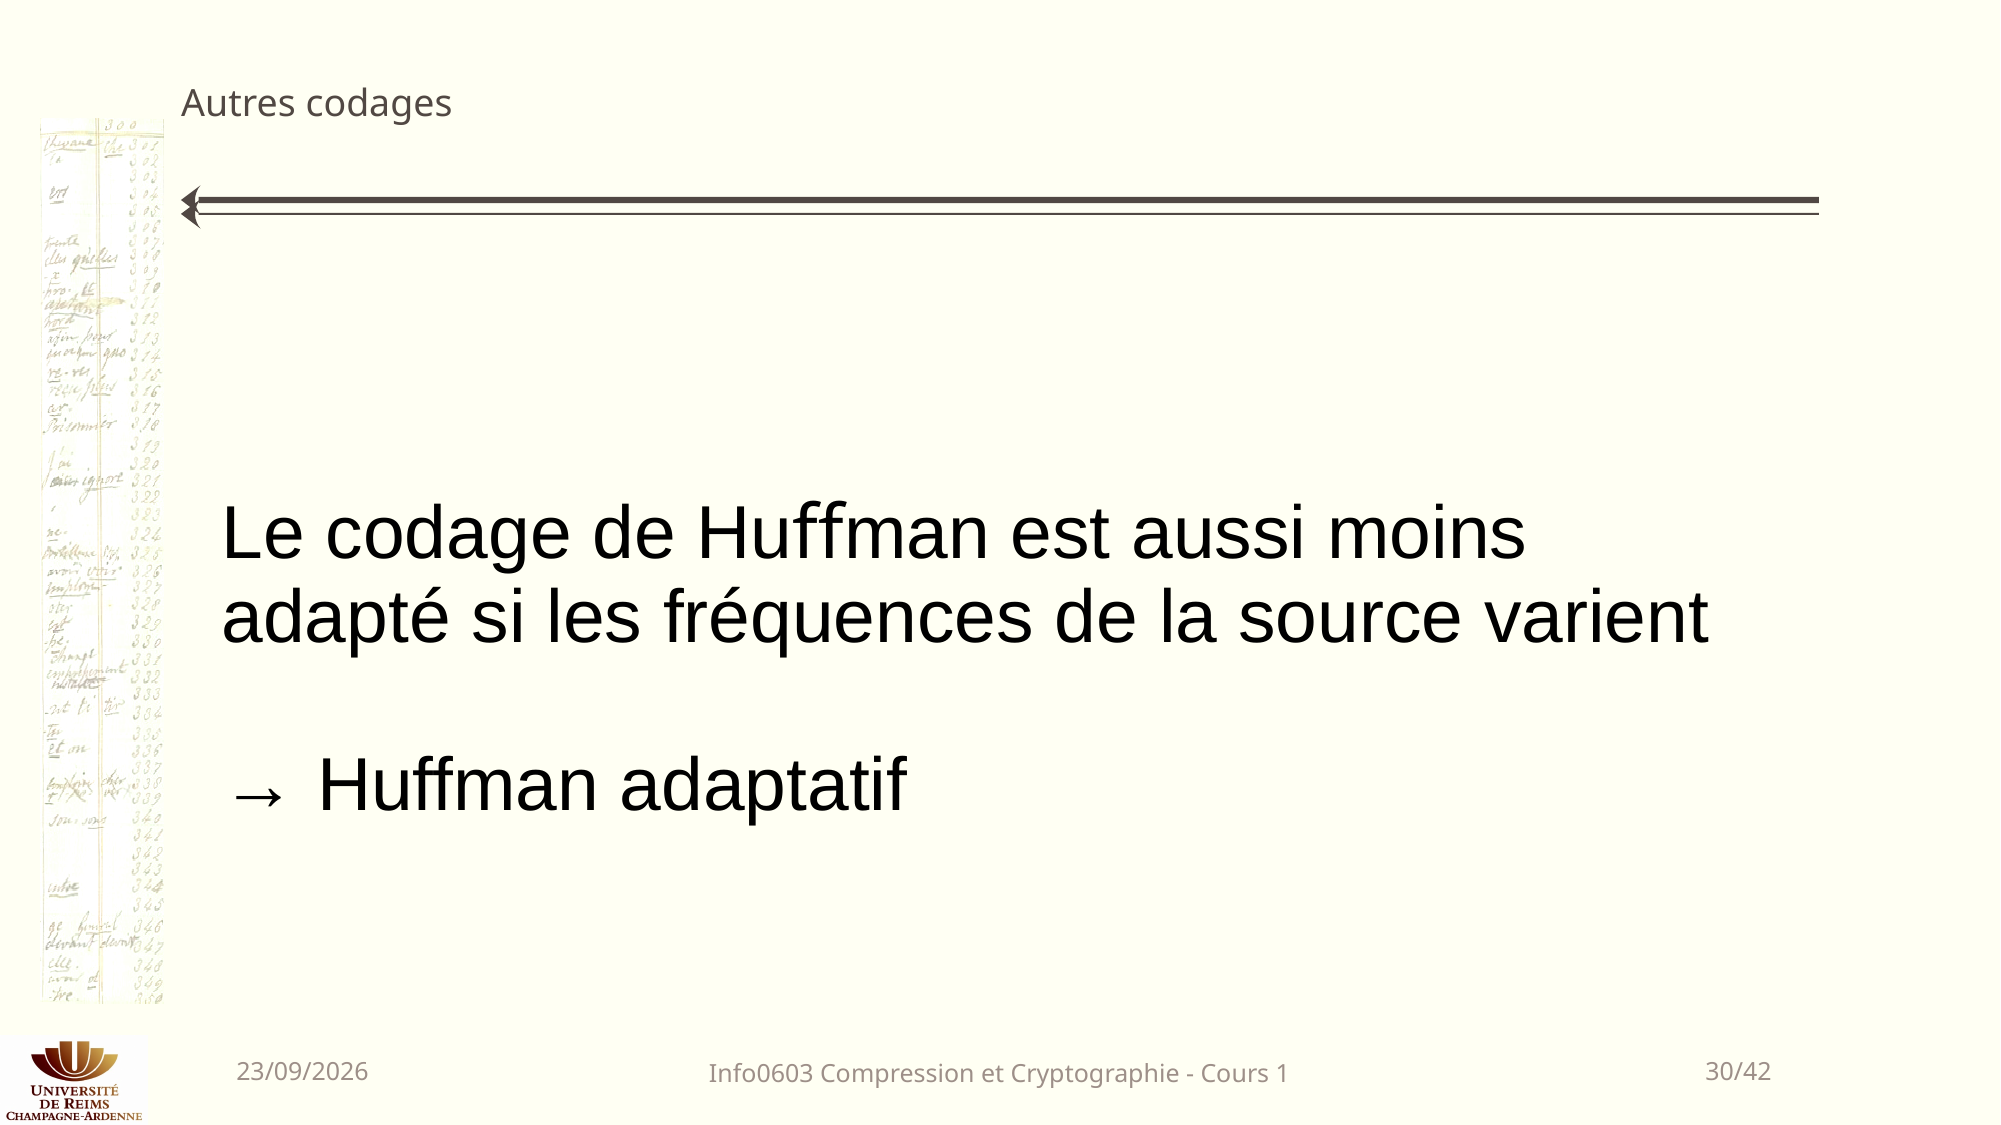

# Autres codages
Le codage de Huﬀman est aussi moins adapté si les fréquences de la source varient
→ Huffman adaptatif